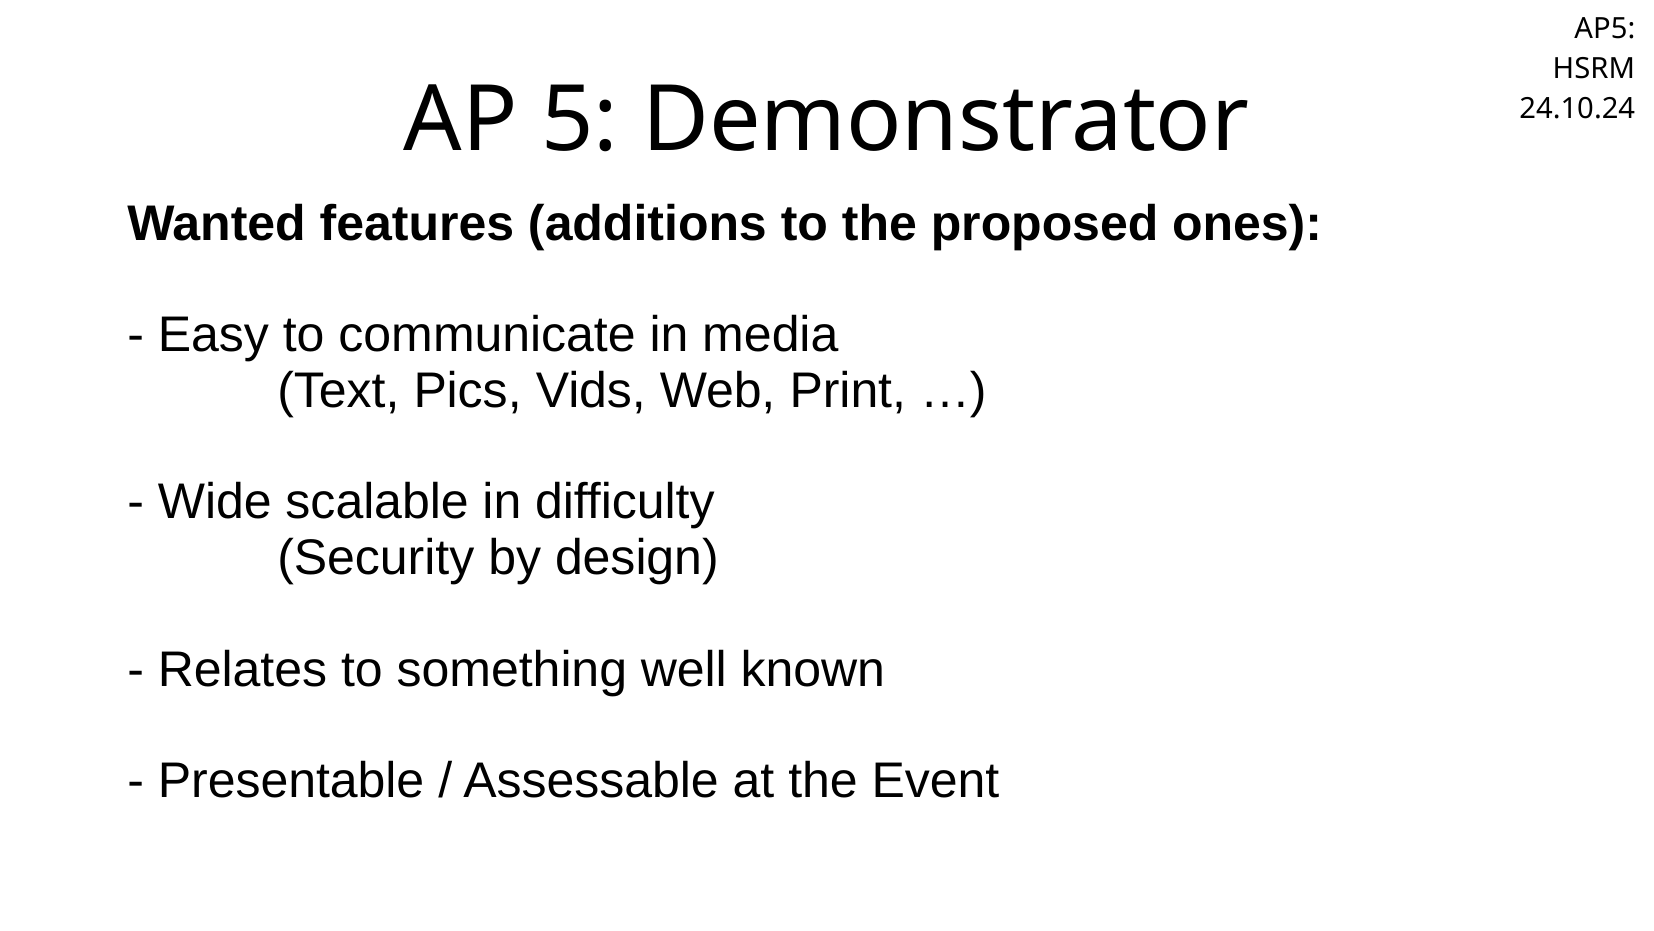

AP5:
HSRM
24.10.24
# AP 5: Demonstrator
Wanted features (additions to the proposed ones):
- Easy to communicate in media
 		(Text, Pics, Vids, Web, Print, …)
- Wide scalable in difficulty
		(Security by design)
- Relates to something well known
- Presentable / Assessable at the Event